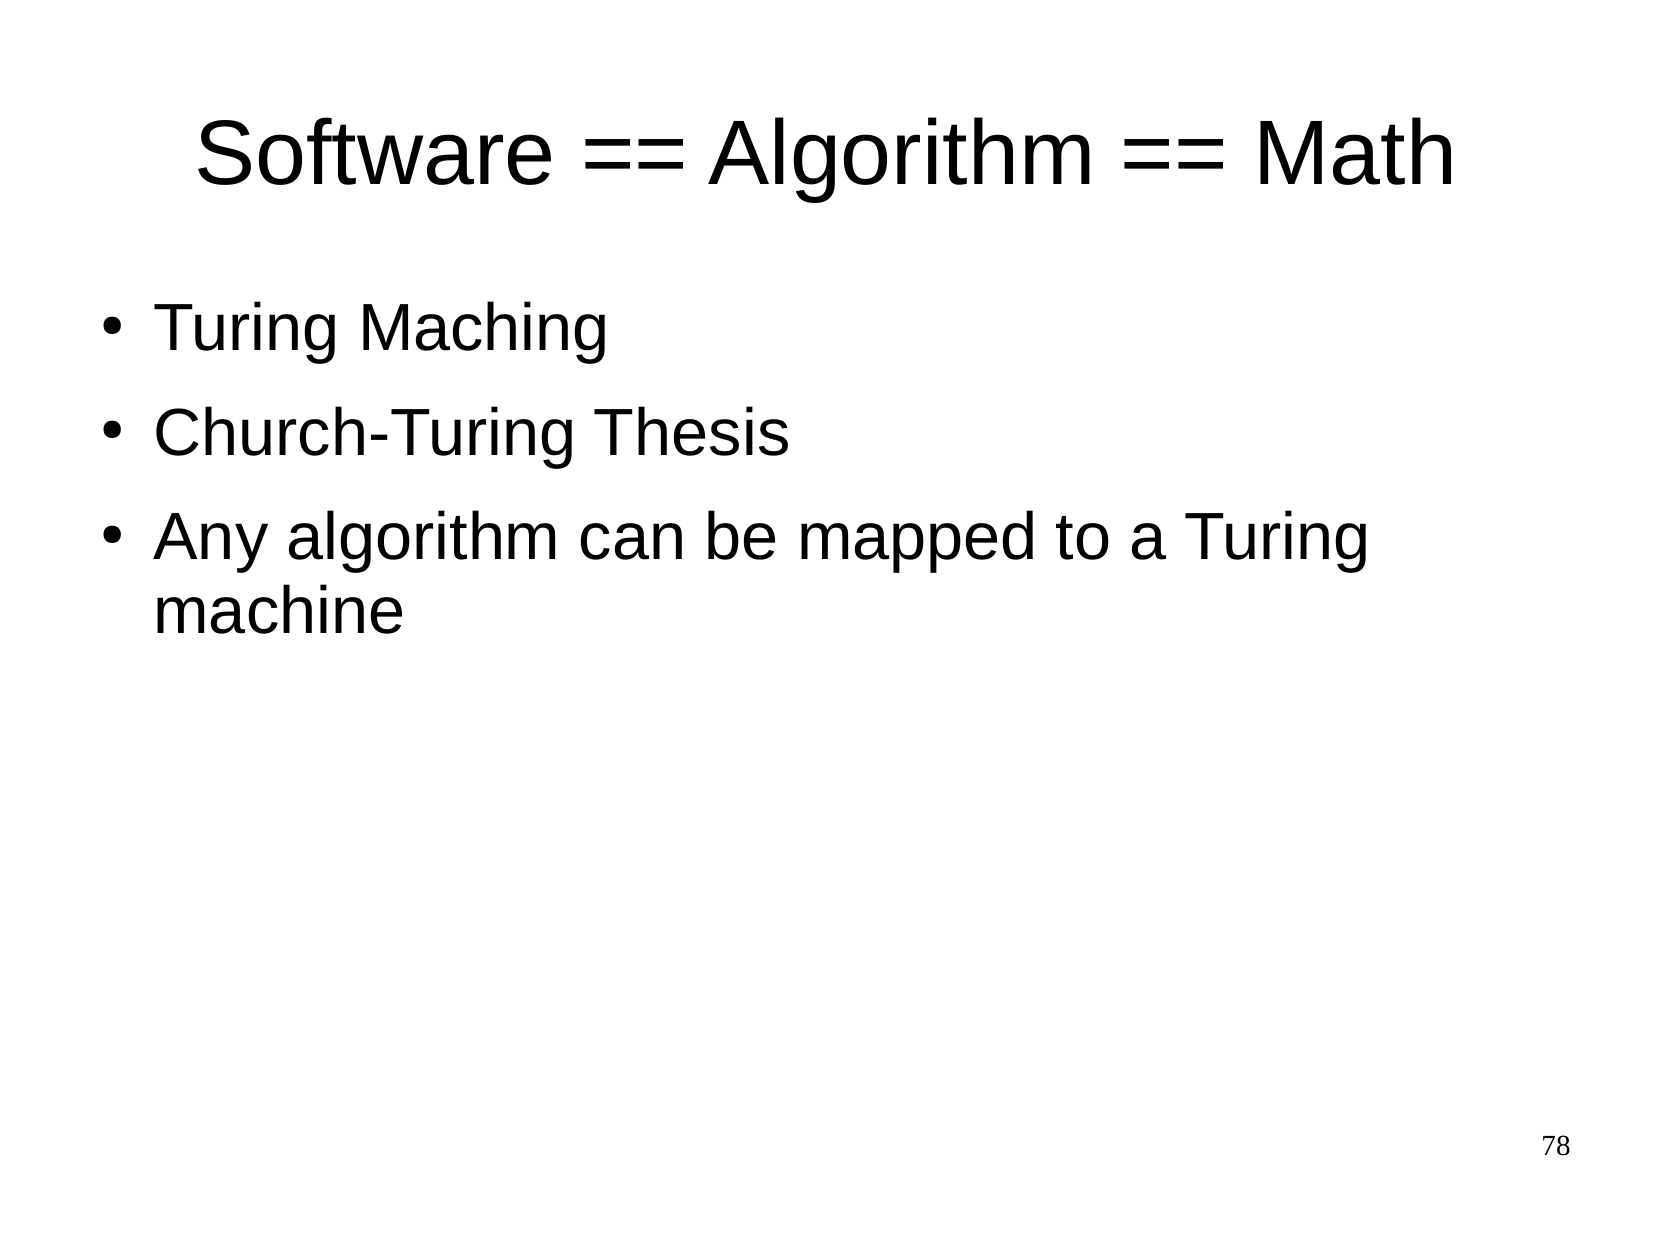

# Software == Algorithm == Math
Turing Maching
Church-Turing Thesis
Any algorithm can be mapped to a Turing machine
78